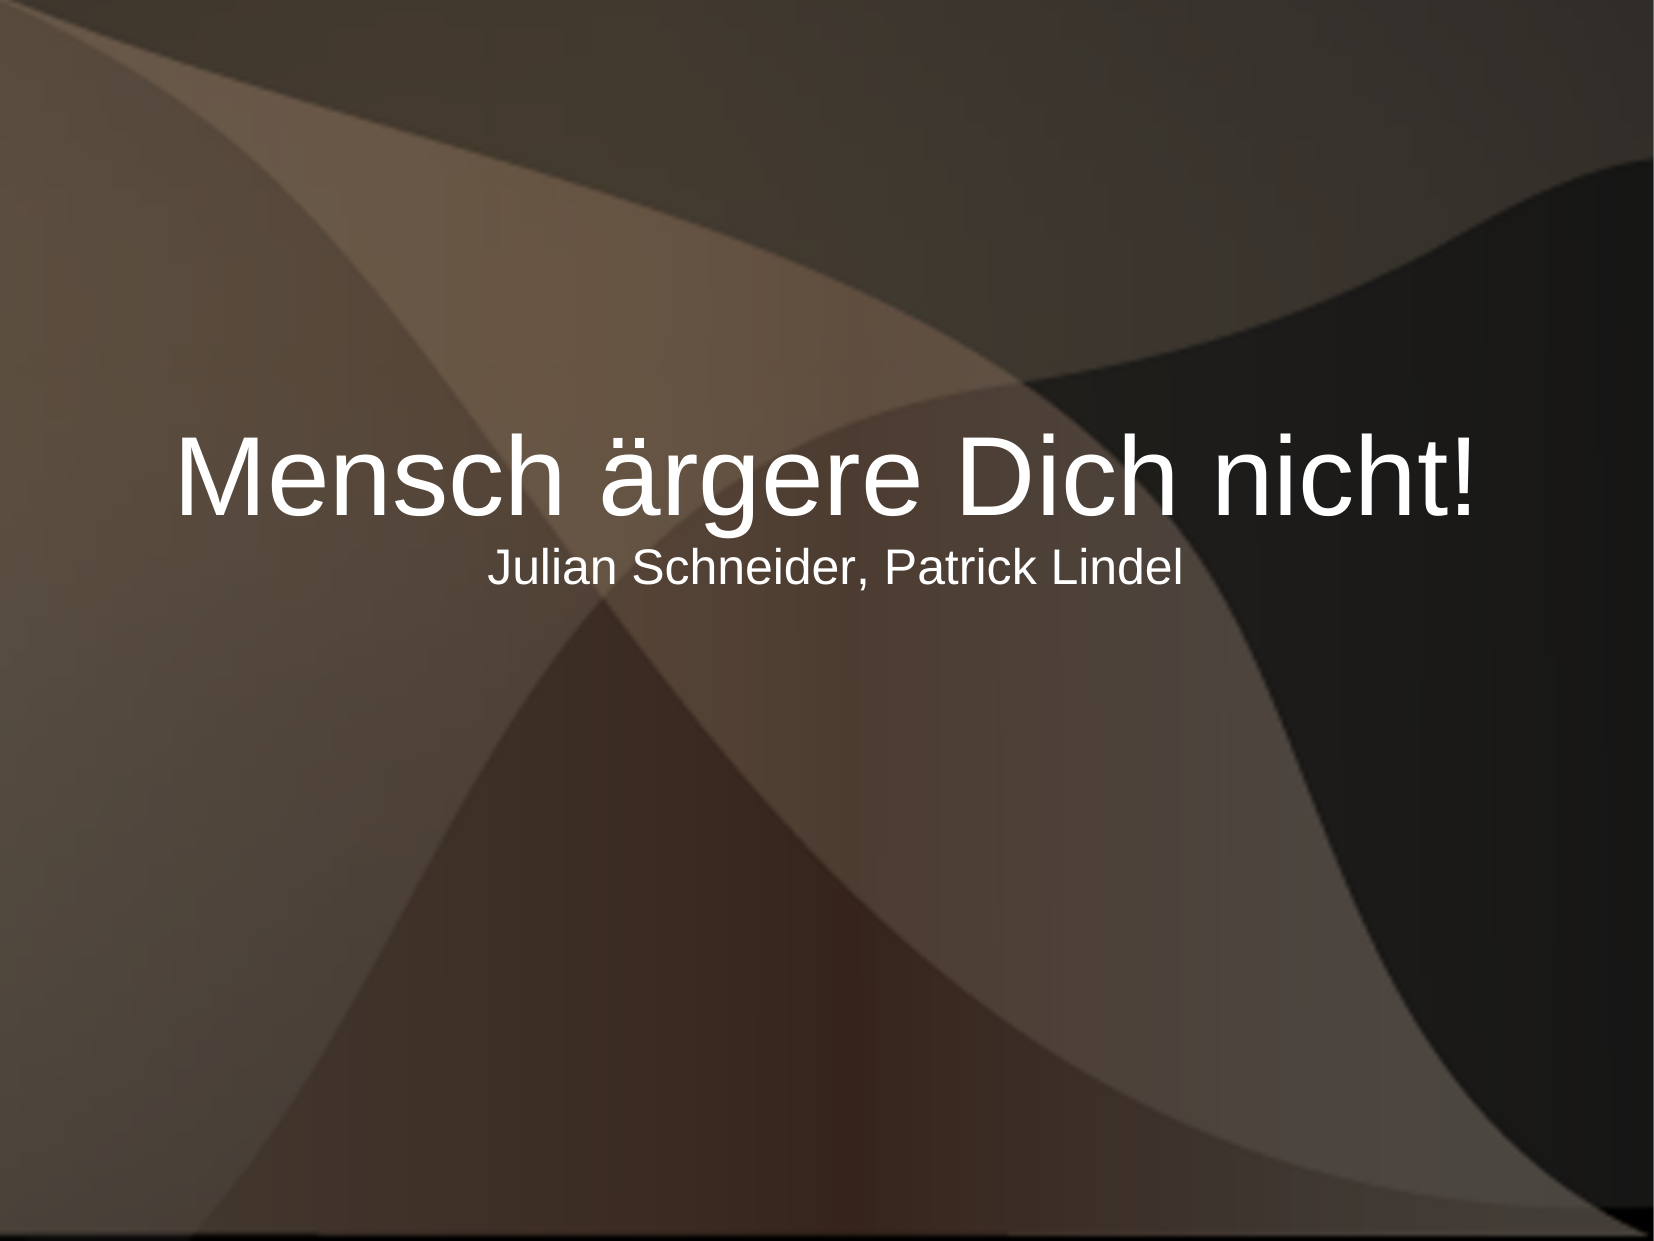

# Mensch ärgere Dich nicht!
Julian Schneider, Patrick Lindel